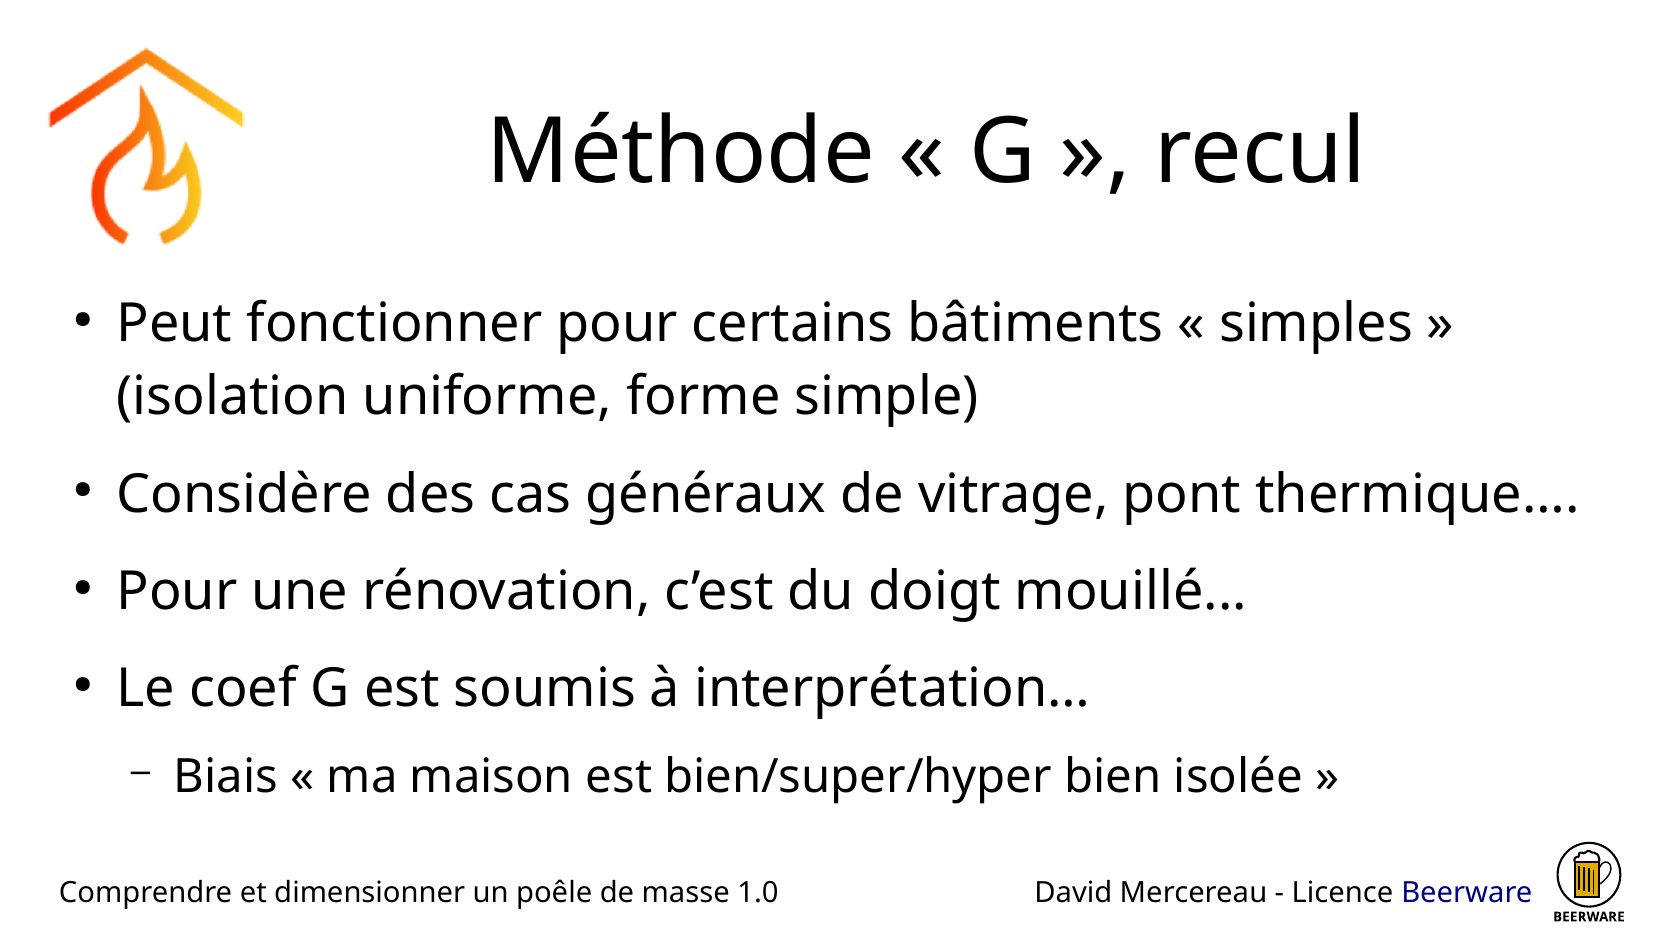

# Méthode « G », recul
Peut fonctionner pour certains bâtiments « simples » (isolation uniforme, forme simple)
Considère des cas généraux de vitrage, pont thermique….
Pour une rénovation, c’est du doigt mouillé...
Le coef G est soumis à interprétation…
Biais « ma maison est bien/super/hyper bien isolée »
Comprendre et dimensionner un poêle de masse 1.0